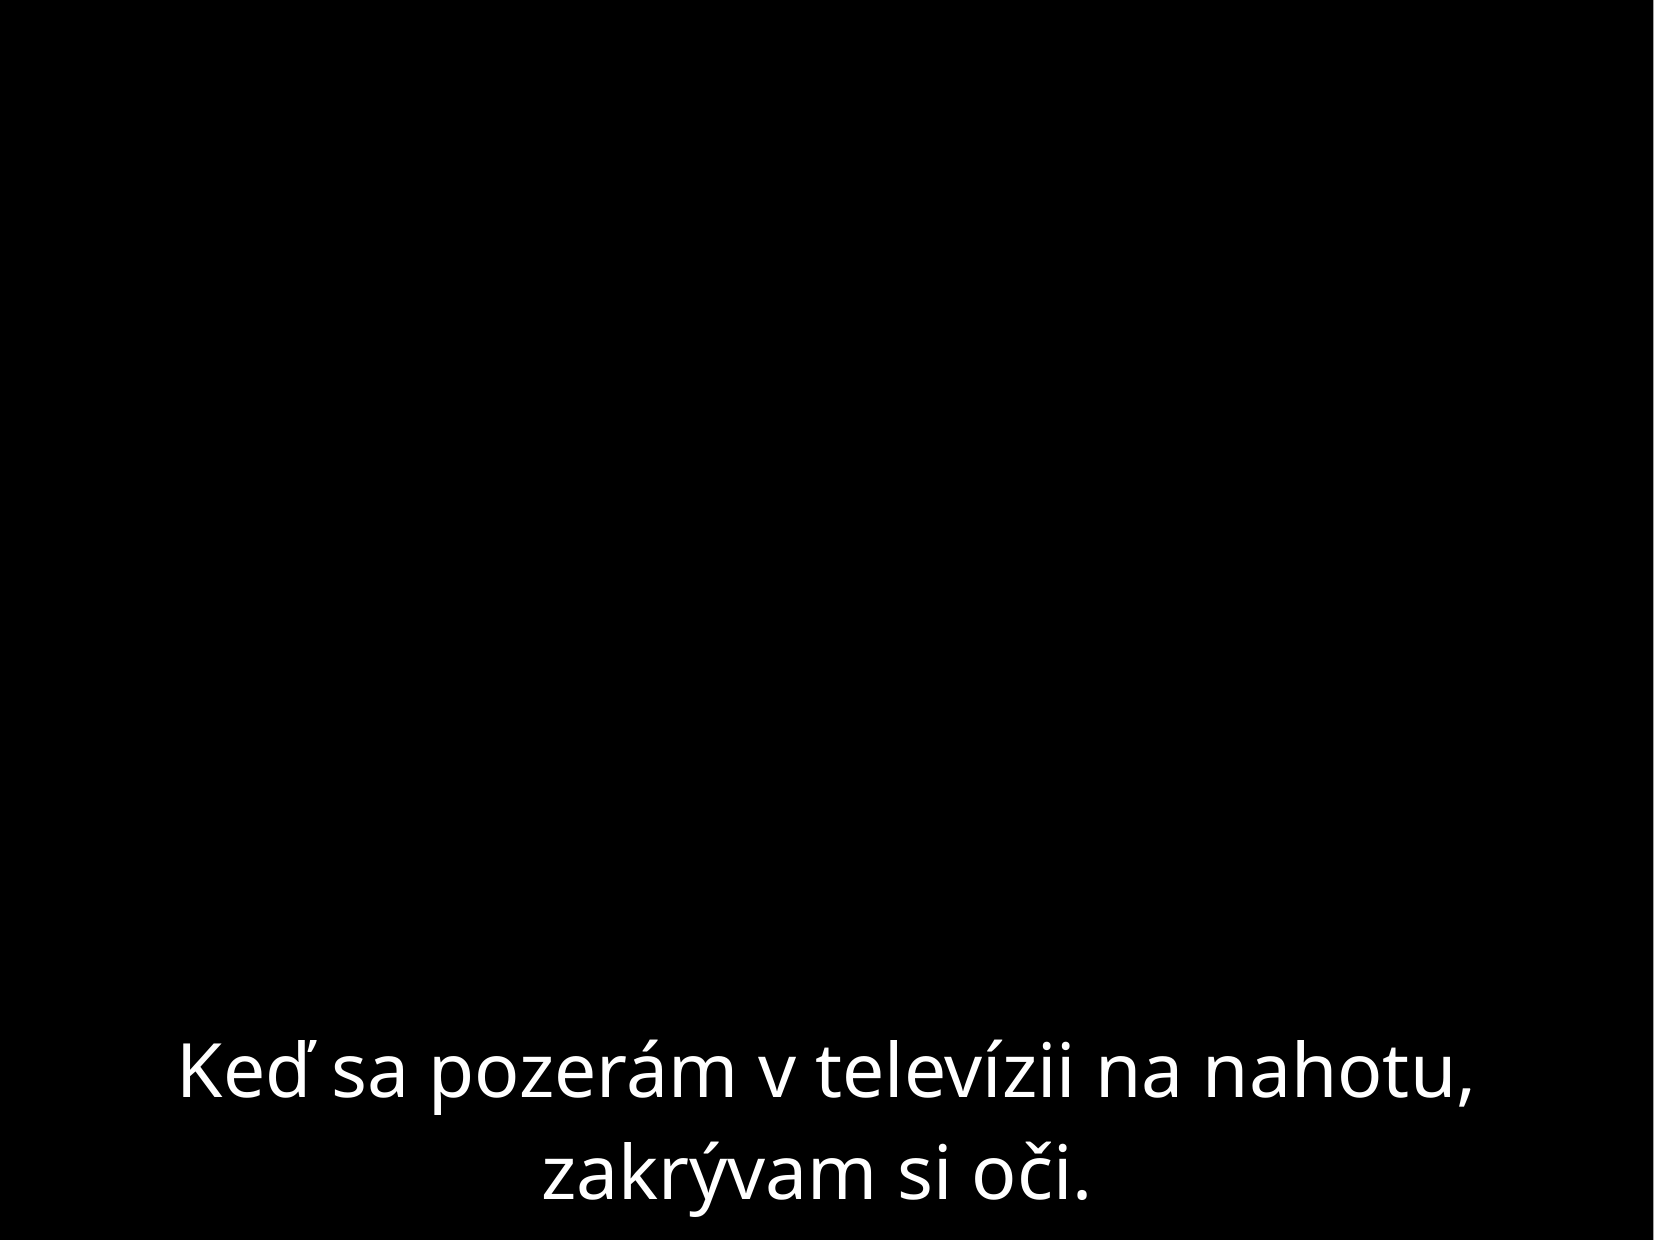

# Keď sa pozerám v televízii na nahotu, zakrývam si oči.